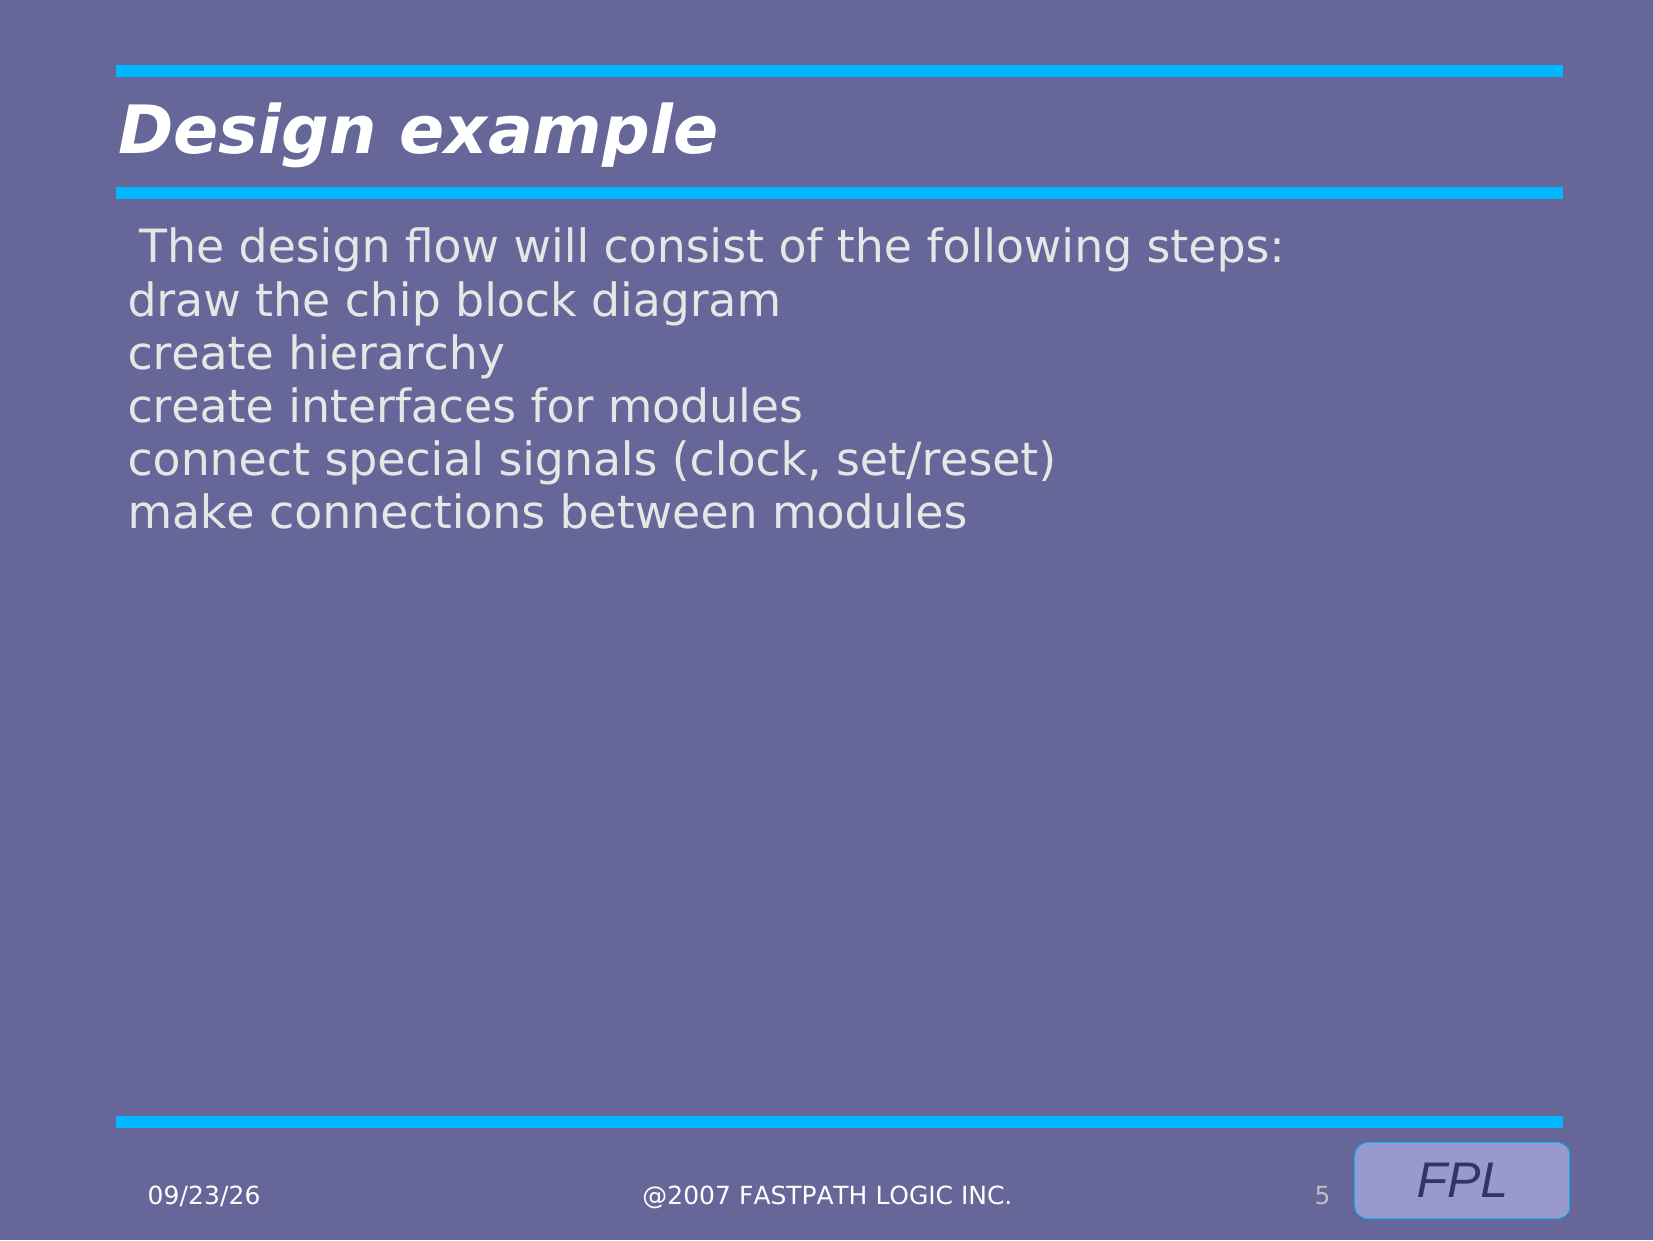

# Design example
The design flow will consist of the following steps:
draw the chip block diagram
create hierarchy
create interfaces for modules
connect special signals (clock, set/reset)
make connections between modules
@2007 FASTPATH LOGIC INC.
5